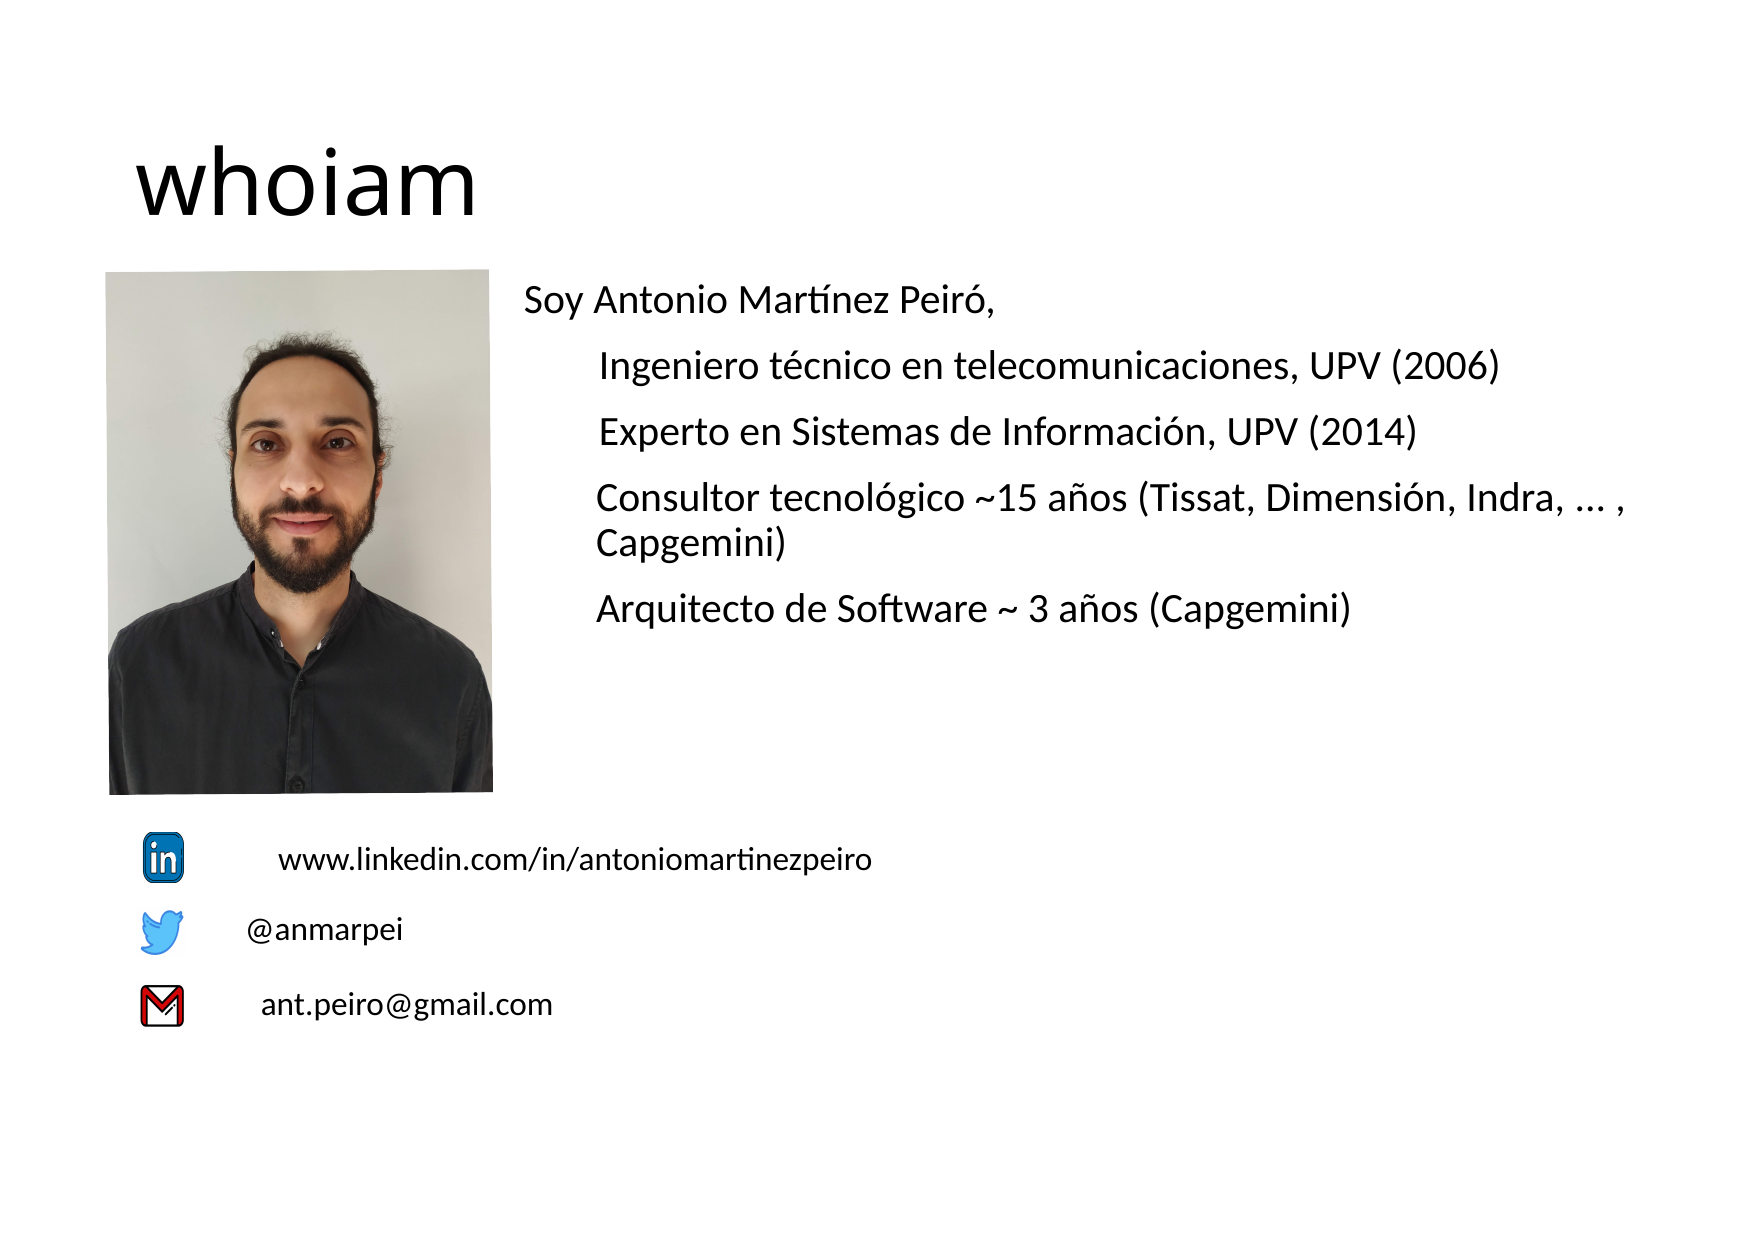

# whoiam
Soy Antonio Martínez Peiró,
	Ingeniero técnico en telecomunicaciones, UPV (2006)
	Experto en Sistemas de Información, UPV (2014)
Consultor tecnológico ~15 años (Tissat, Dimensión, Indra, ... , Capgemini)
Arquitecto de Software ~ 3 años (Capgemini)
www.linkedin.com/in/antoniomartinezpeiro
@anmarpei
ant.peiro@gmail.com